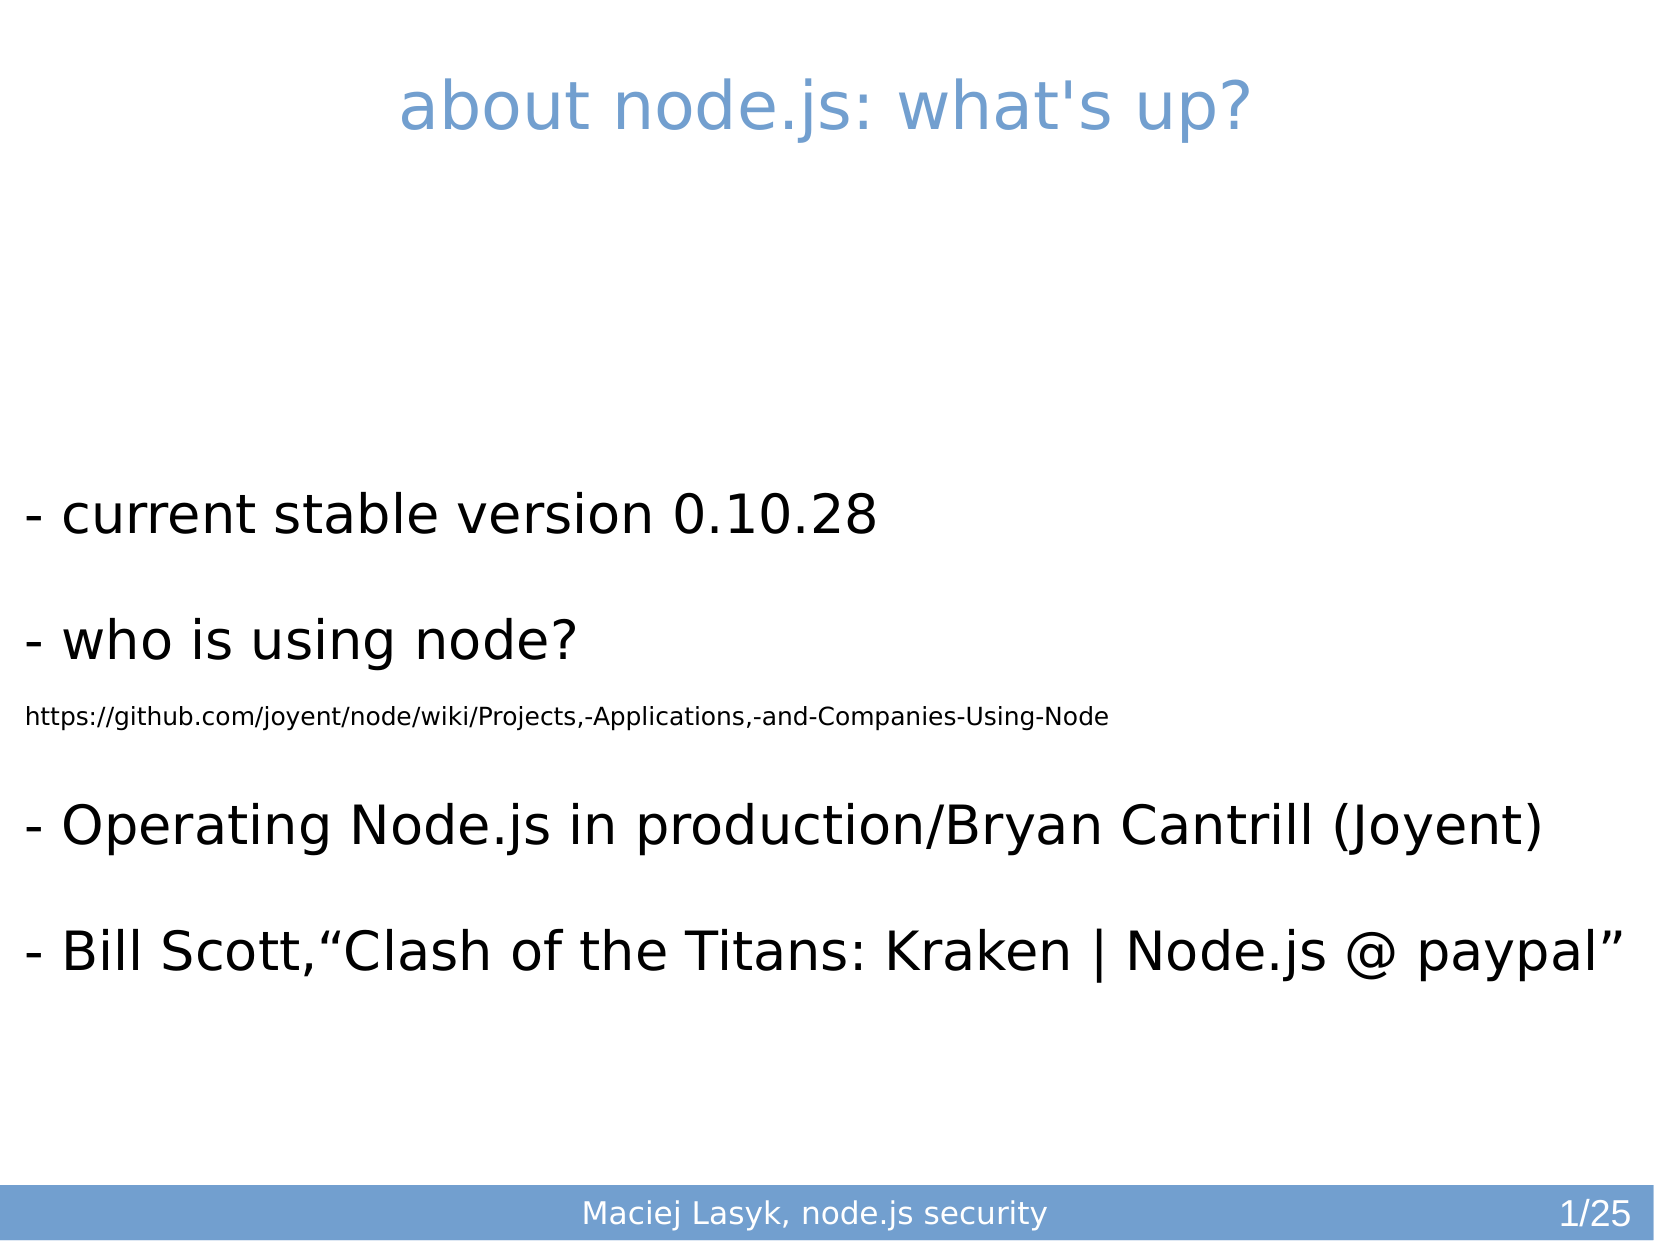

about node.js: what's up?
- current stable version 0.10.28
- who is using node?
https://github.com/joyent/node/wiki/Projects,-Applications,-and-Companies-Using-Node
- Operating Node.js in production/Bryan Cantrill (Joyent)
- Bill Scott,“Clash of the Titans: Kraken | Node.js @ paypal”
 3/25
 1/25
Maciej Lasyk, Ganglia & Nagios
Maciej Lasyk, node.js security